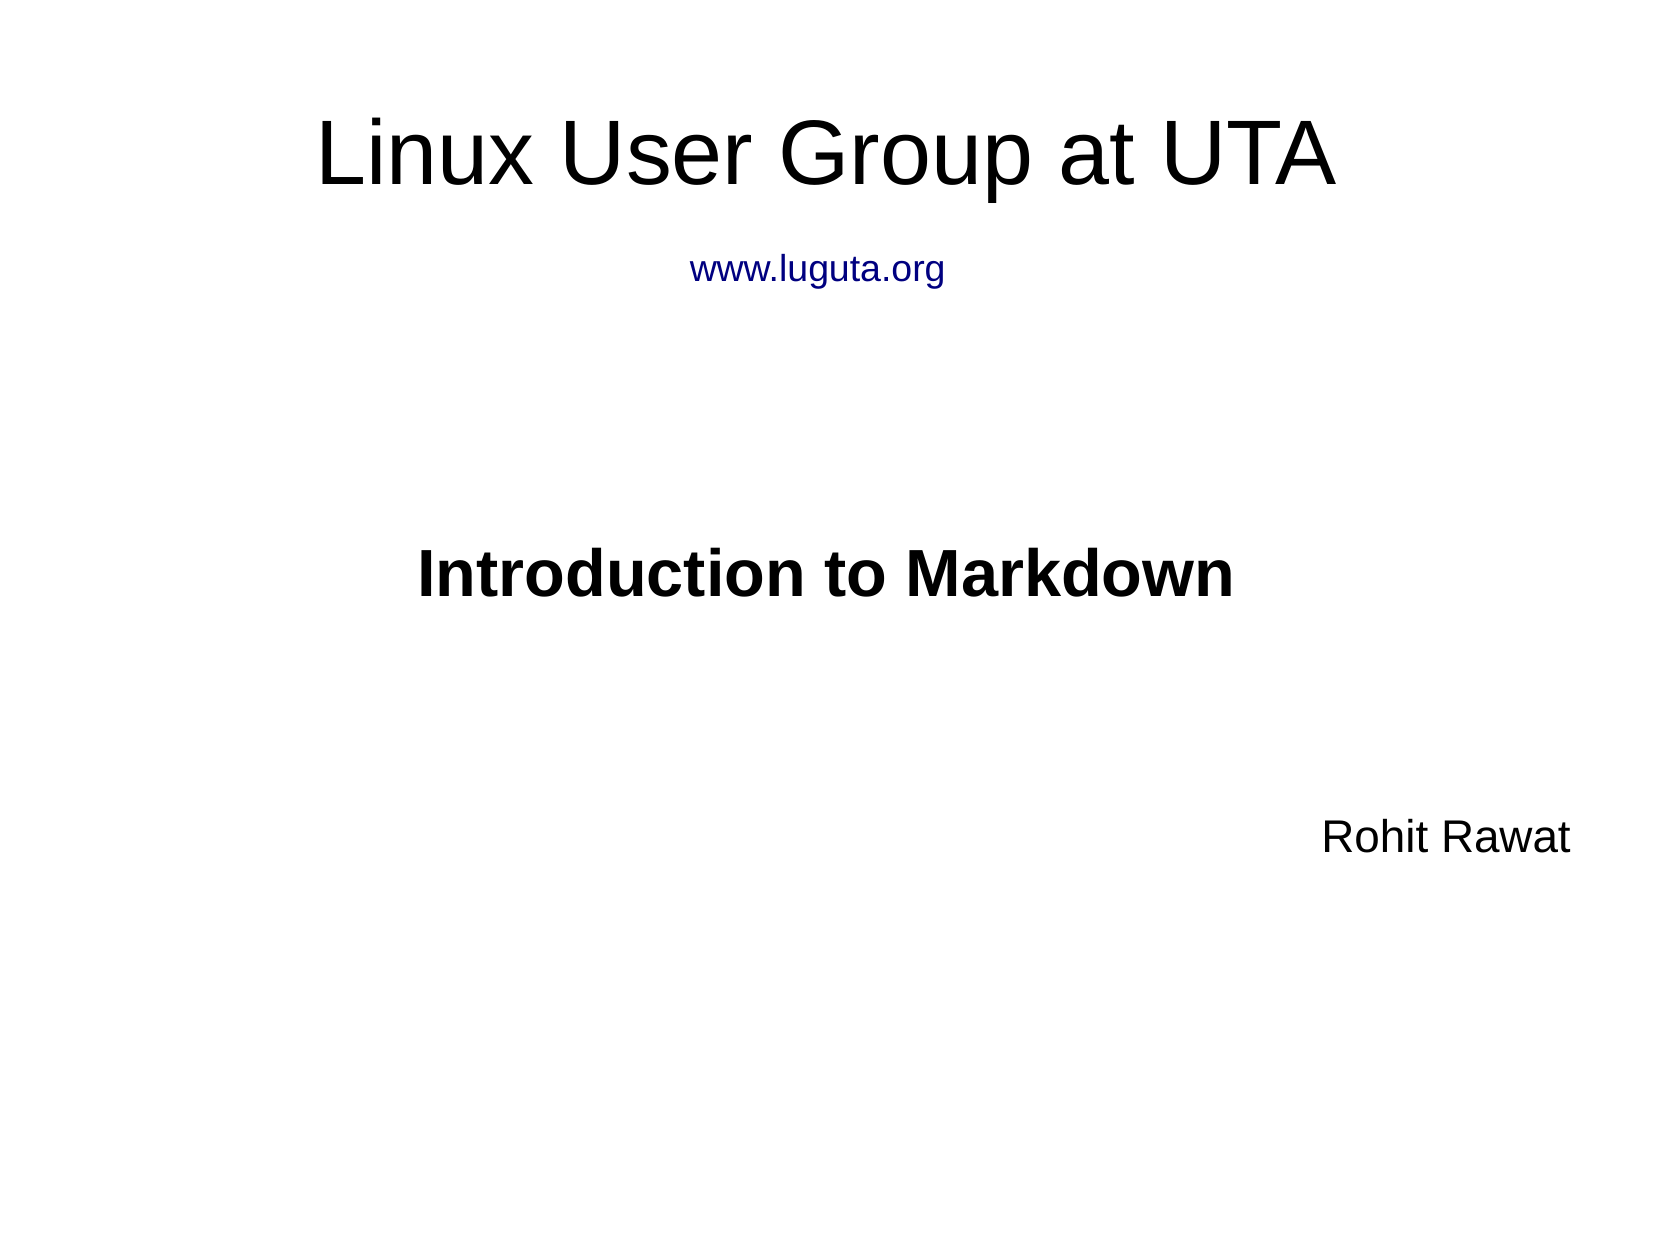

# Linux User Group at UTA
www.luguta.org
Introduction to Markdown
Rohit Rawat